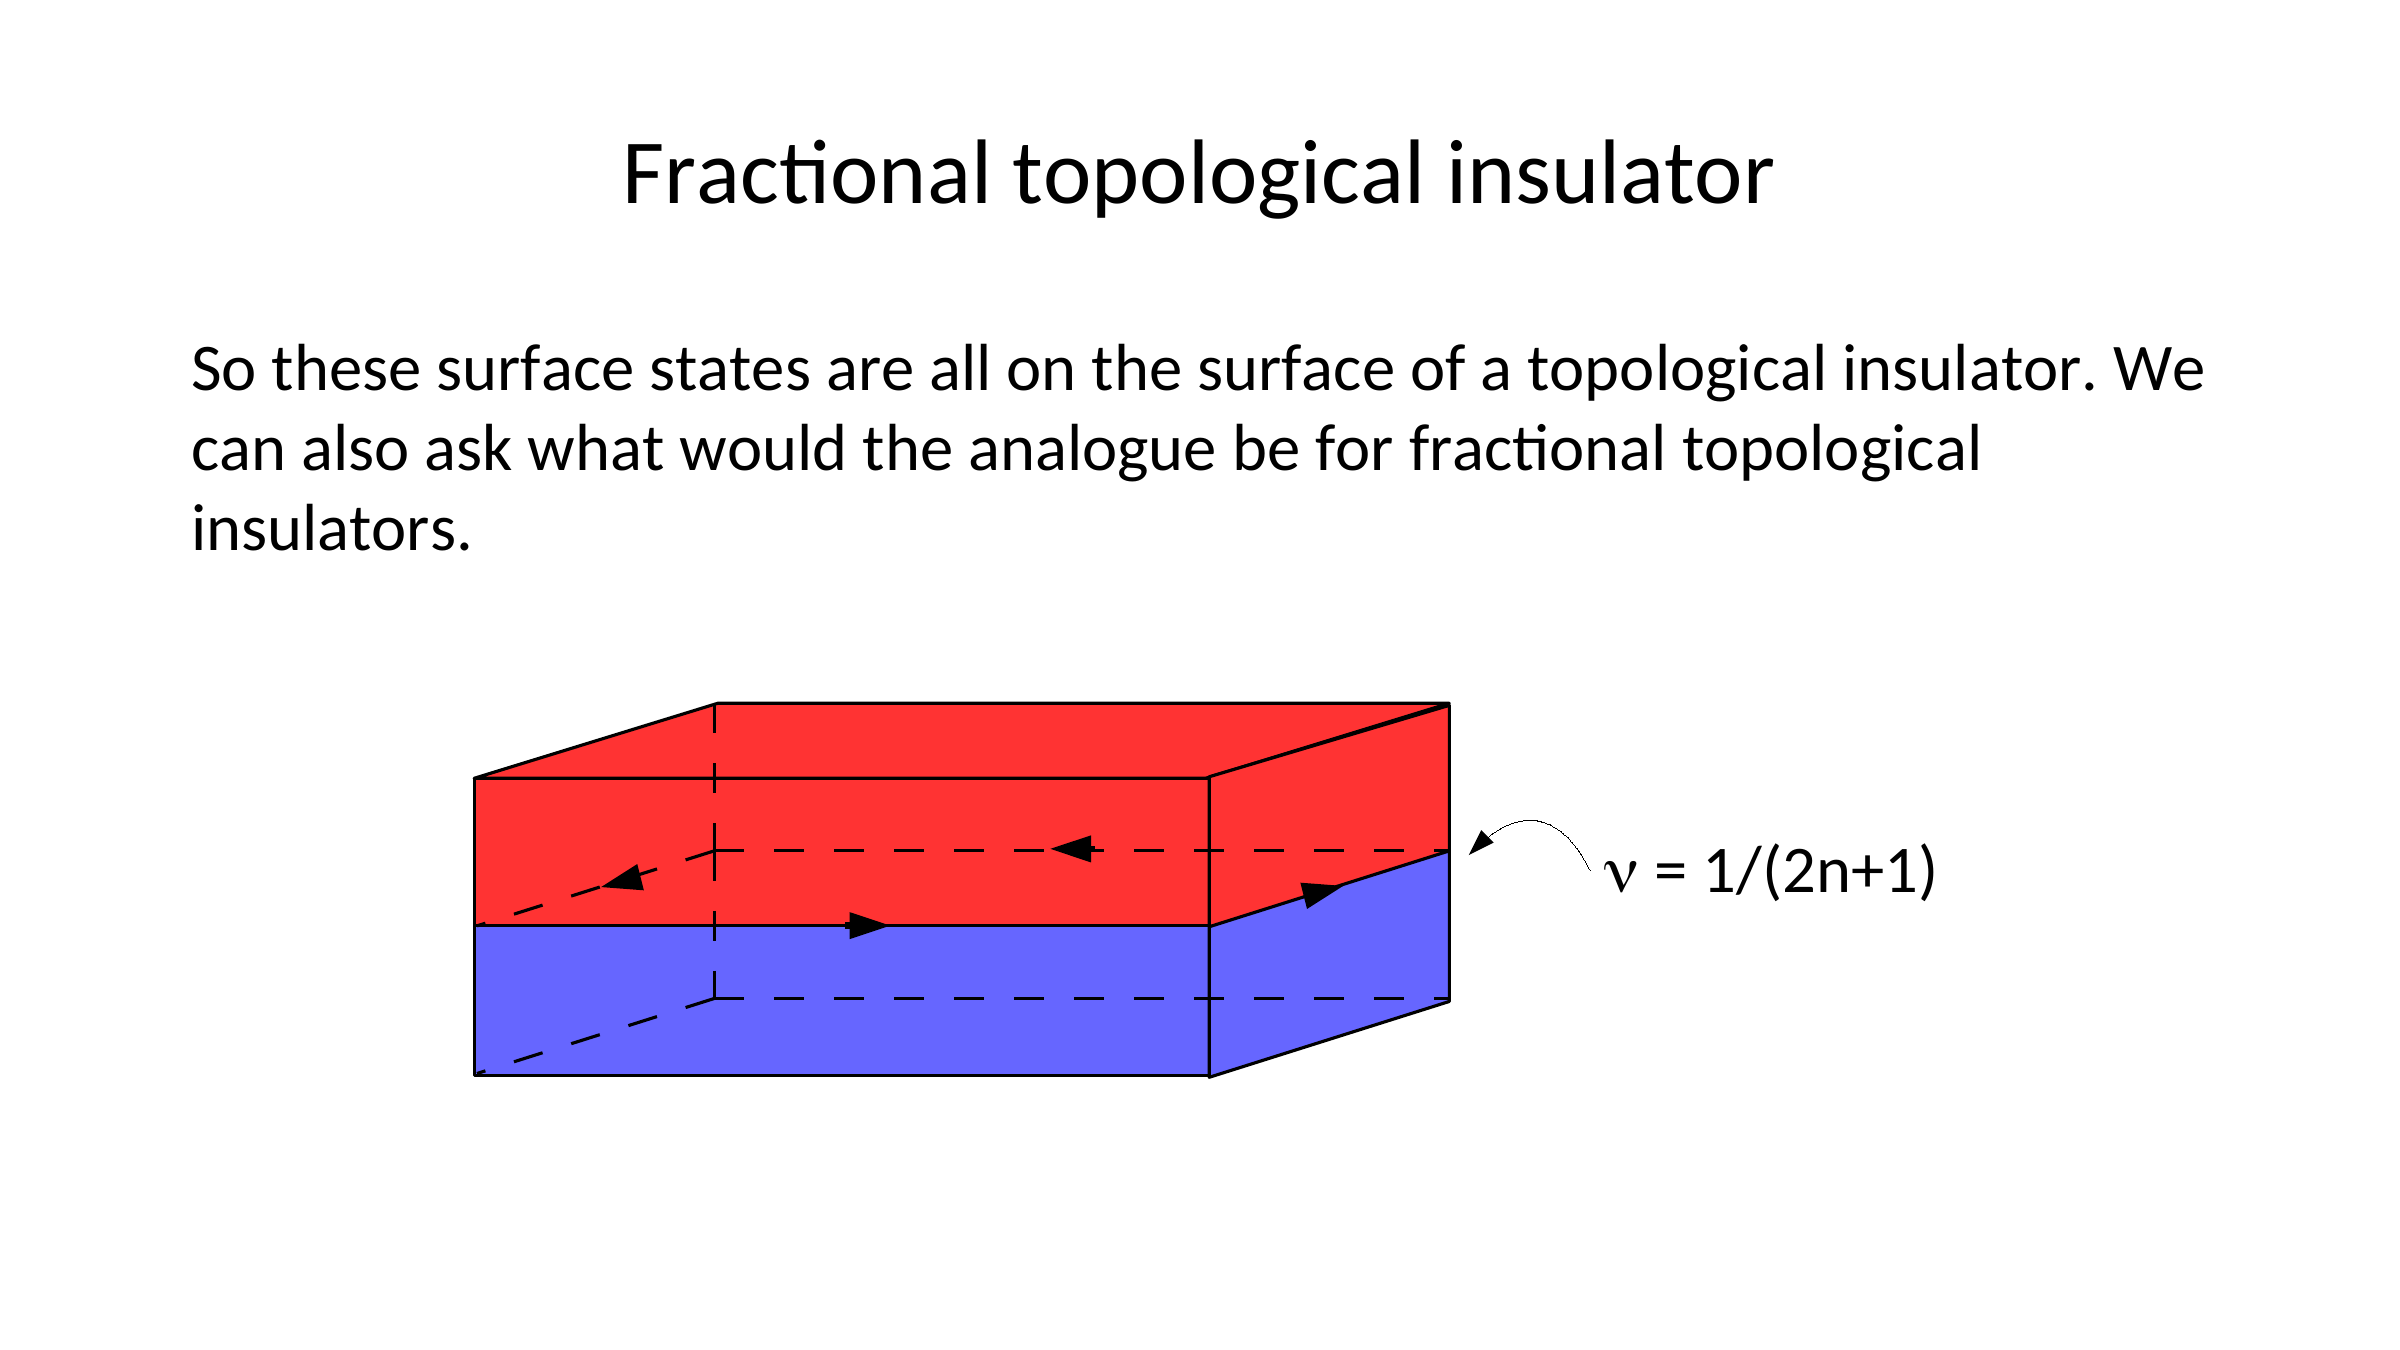

# Fractional topological insulator
So these surface states are all on the surface of a topological insulator. We can also ask what would the analogue be for fractional topological insulators.
n = 1/(2n+1)